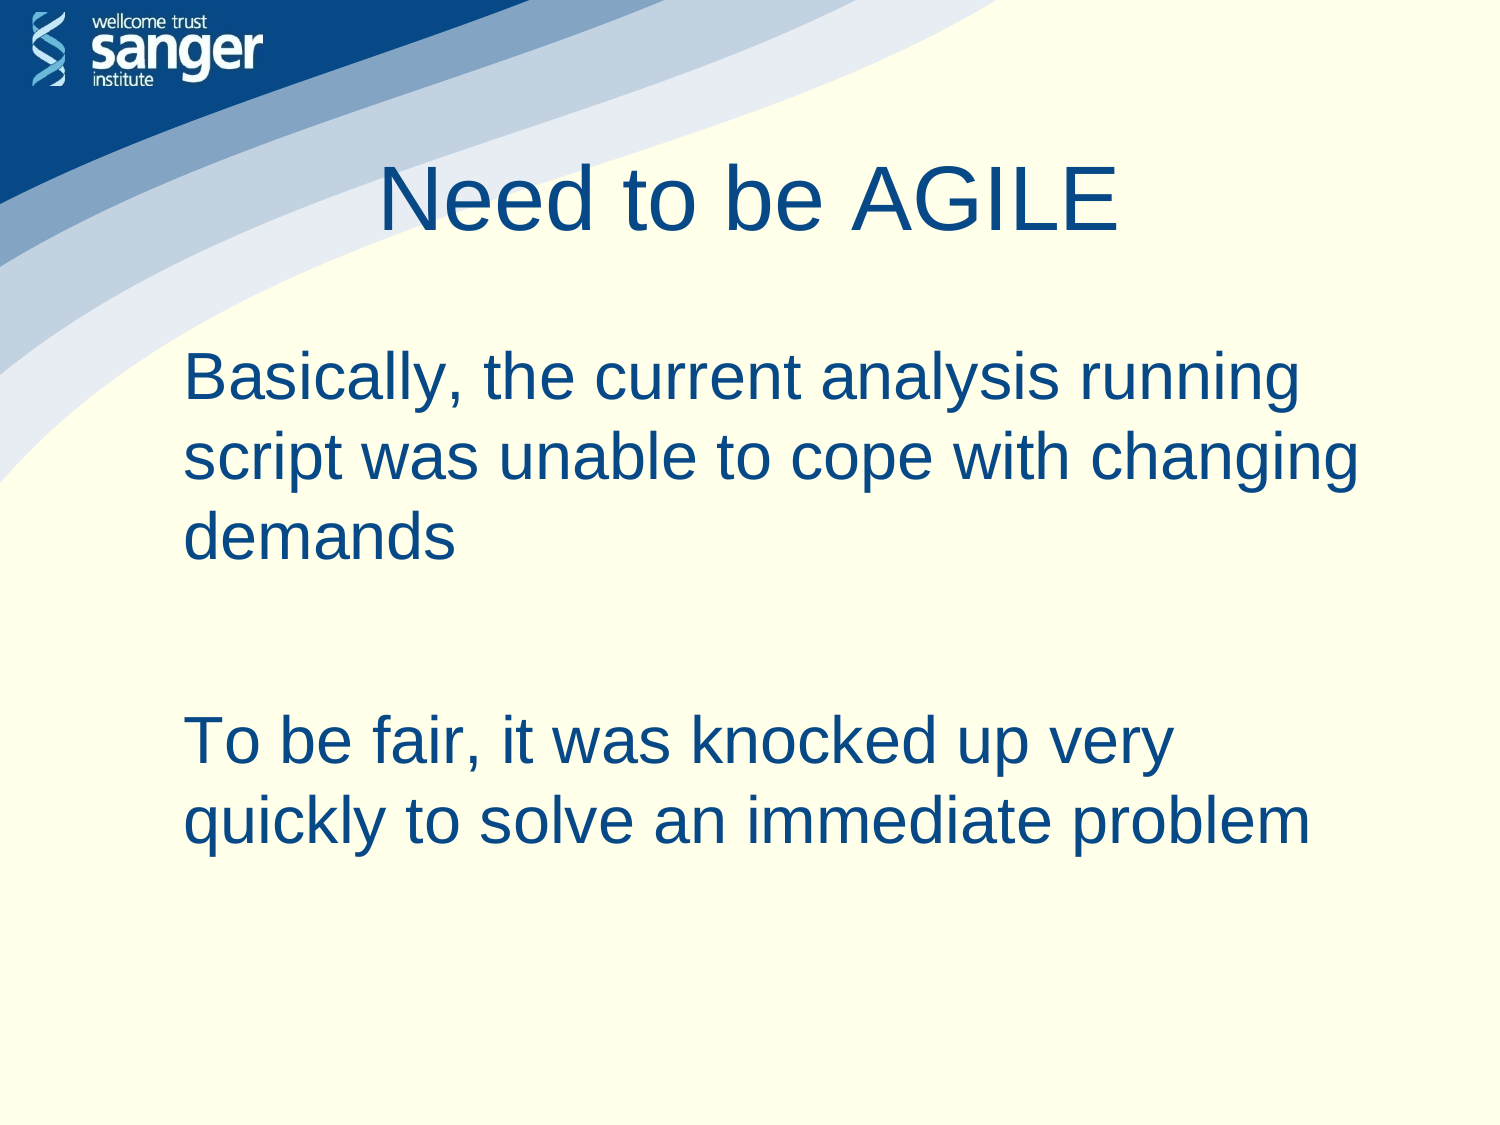

# Need to be AGILE
Basically, the current analysis running script was unable to cope with changing demands
To be fair, it was knocked up very quickly to solve an immediate problem